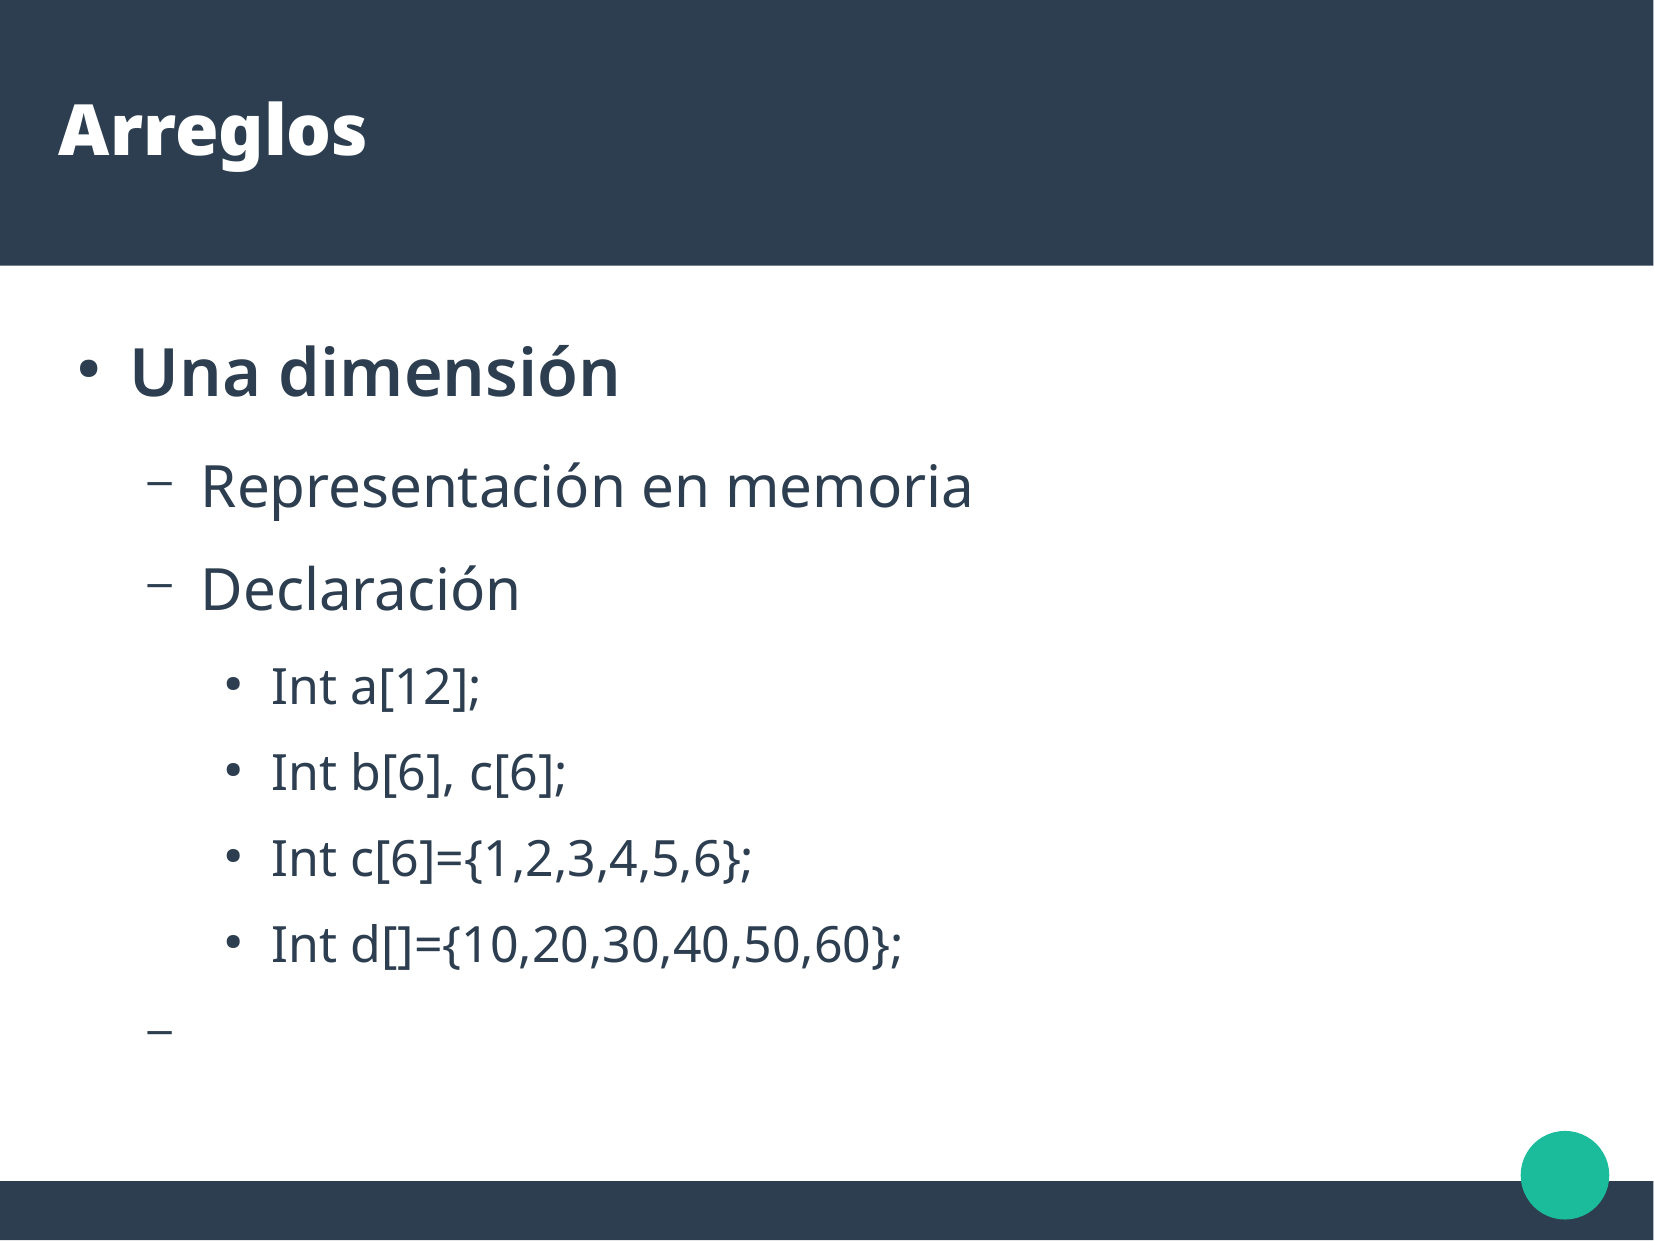

# Arreglos
Una dimensión
Representación en memoria
Declaración
Int a[12];
Int b[6], c[6];
Int c[6]={1,2,3,4,5,6};
Int d[]={10,20,30,40,50,60};